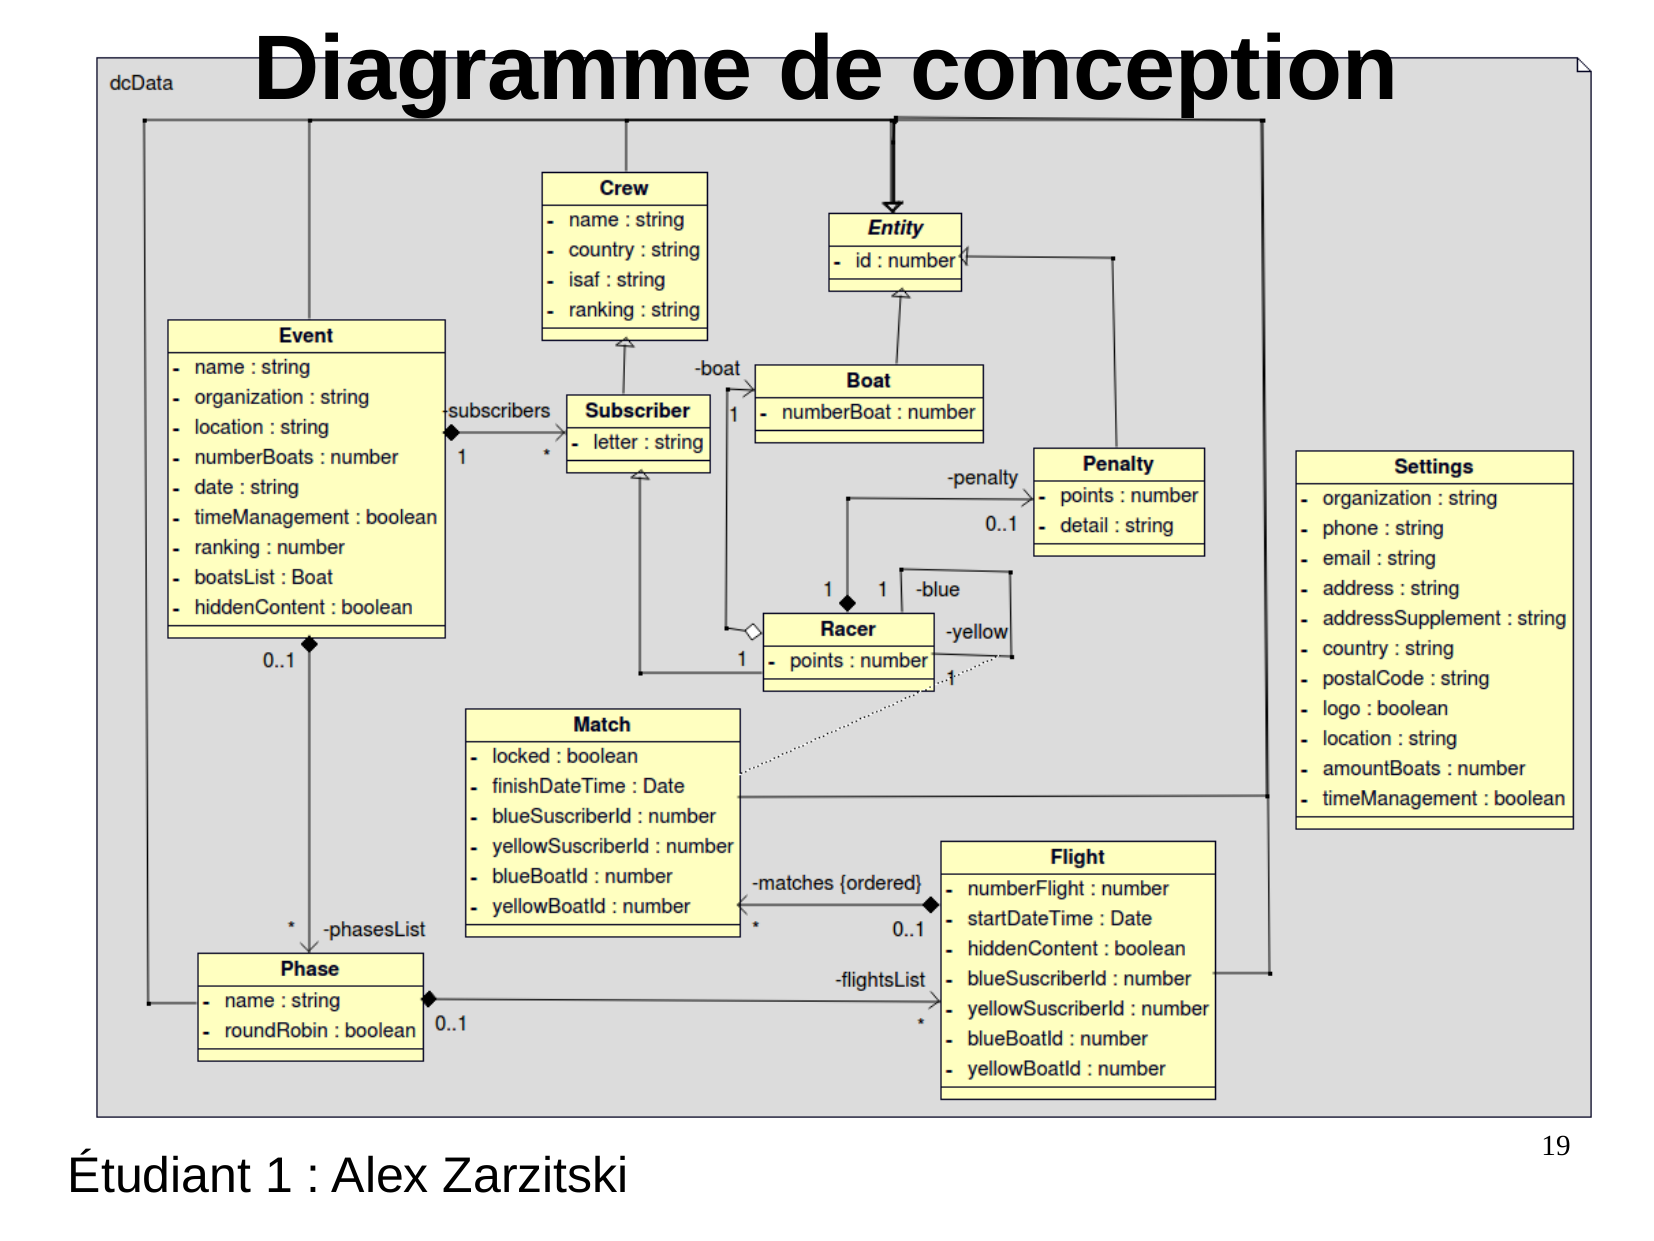

# Diagramme de conception
19
Étudiant 1 : Alex Zarzitski